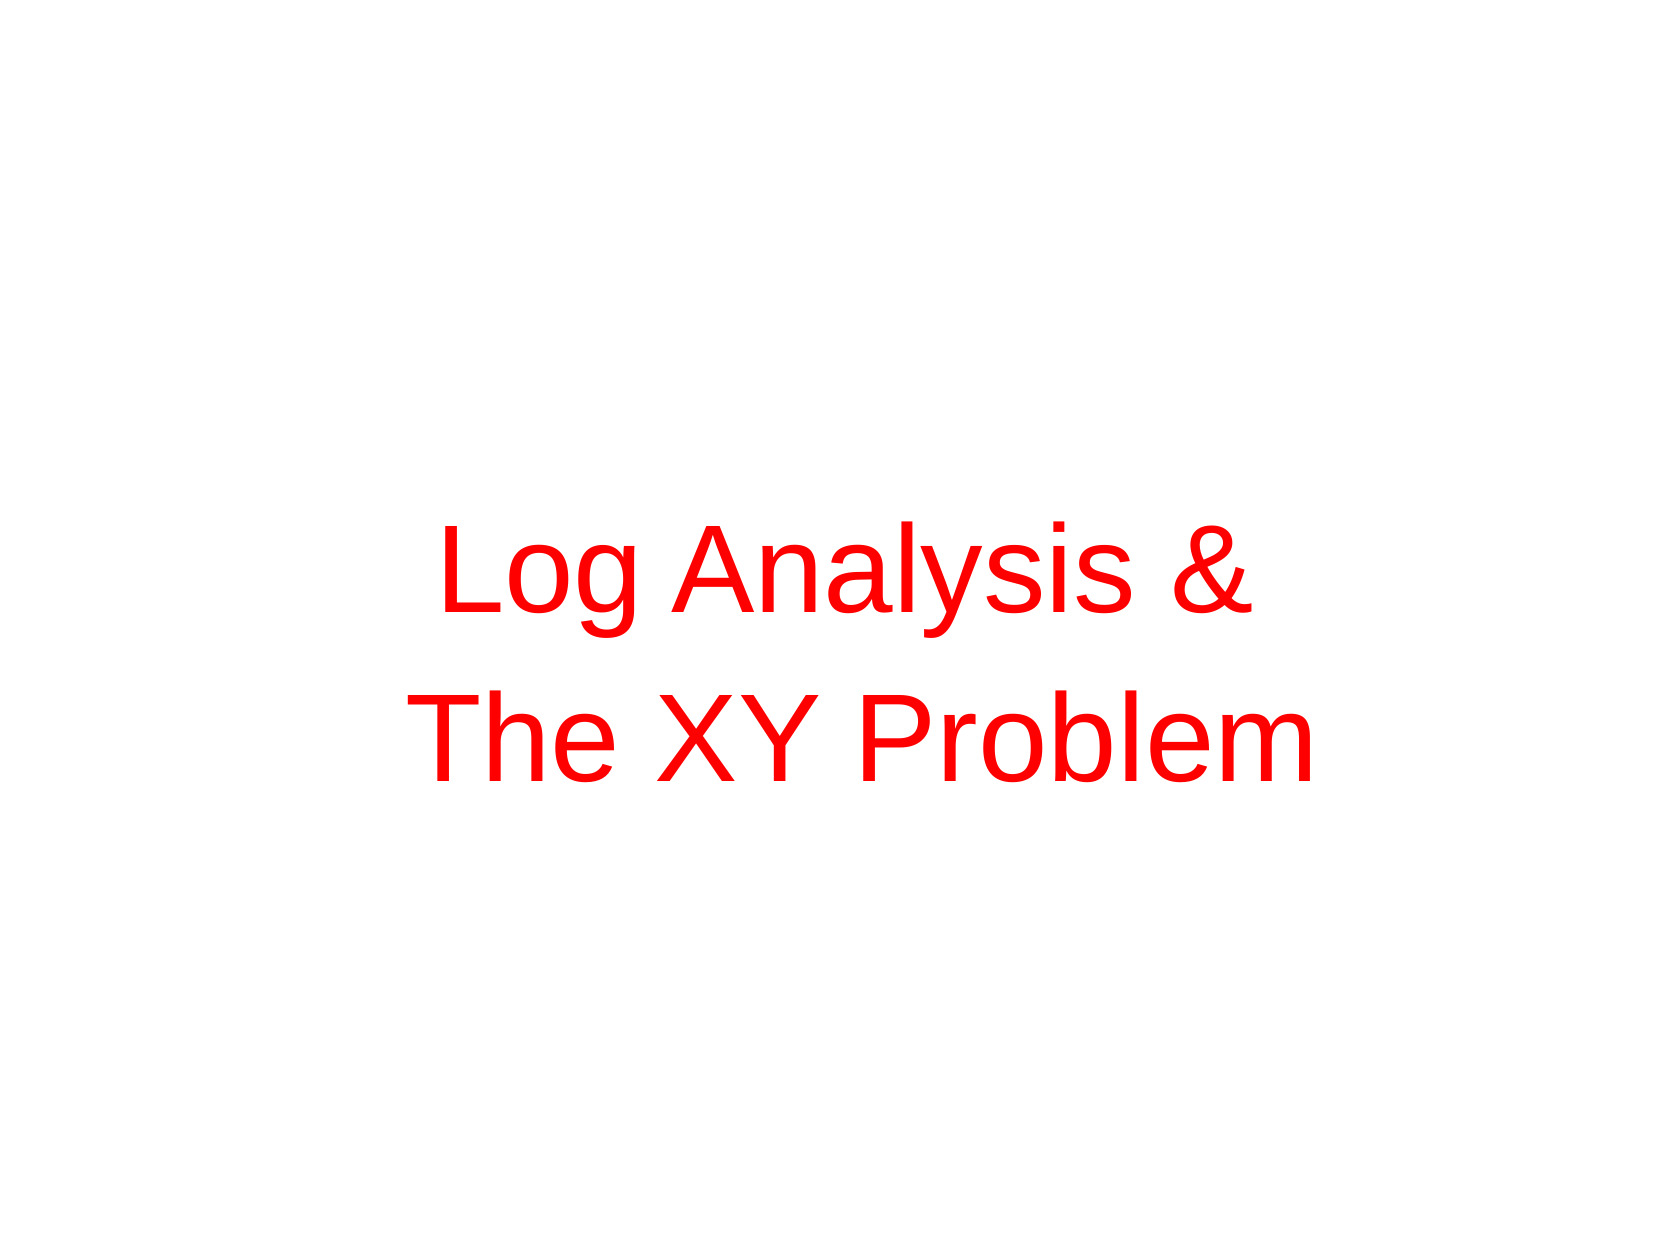

#
Log Analysis &
The XY Problem